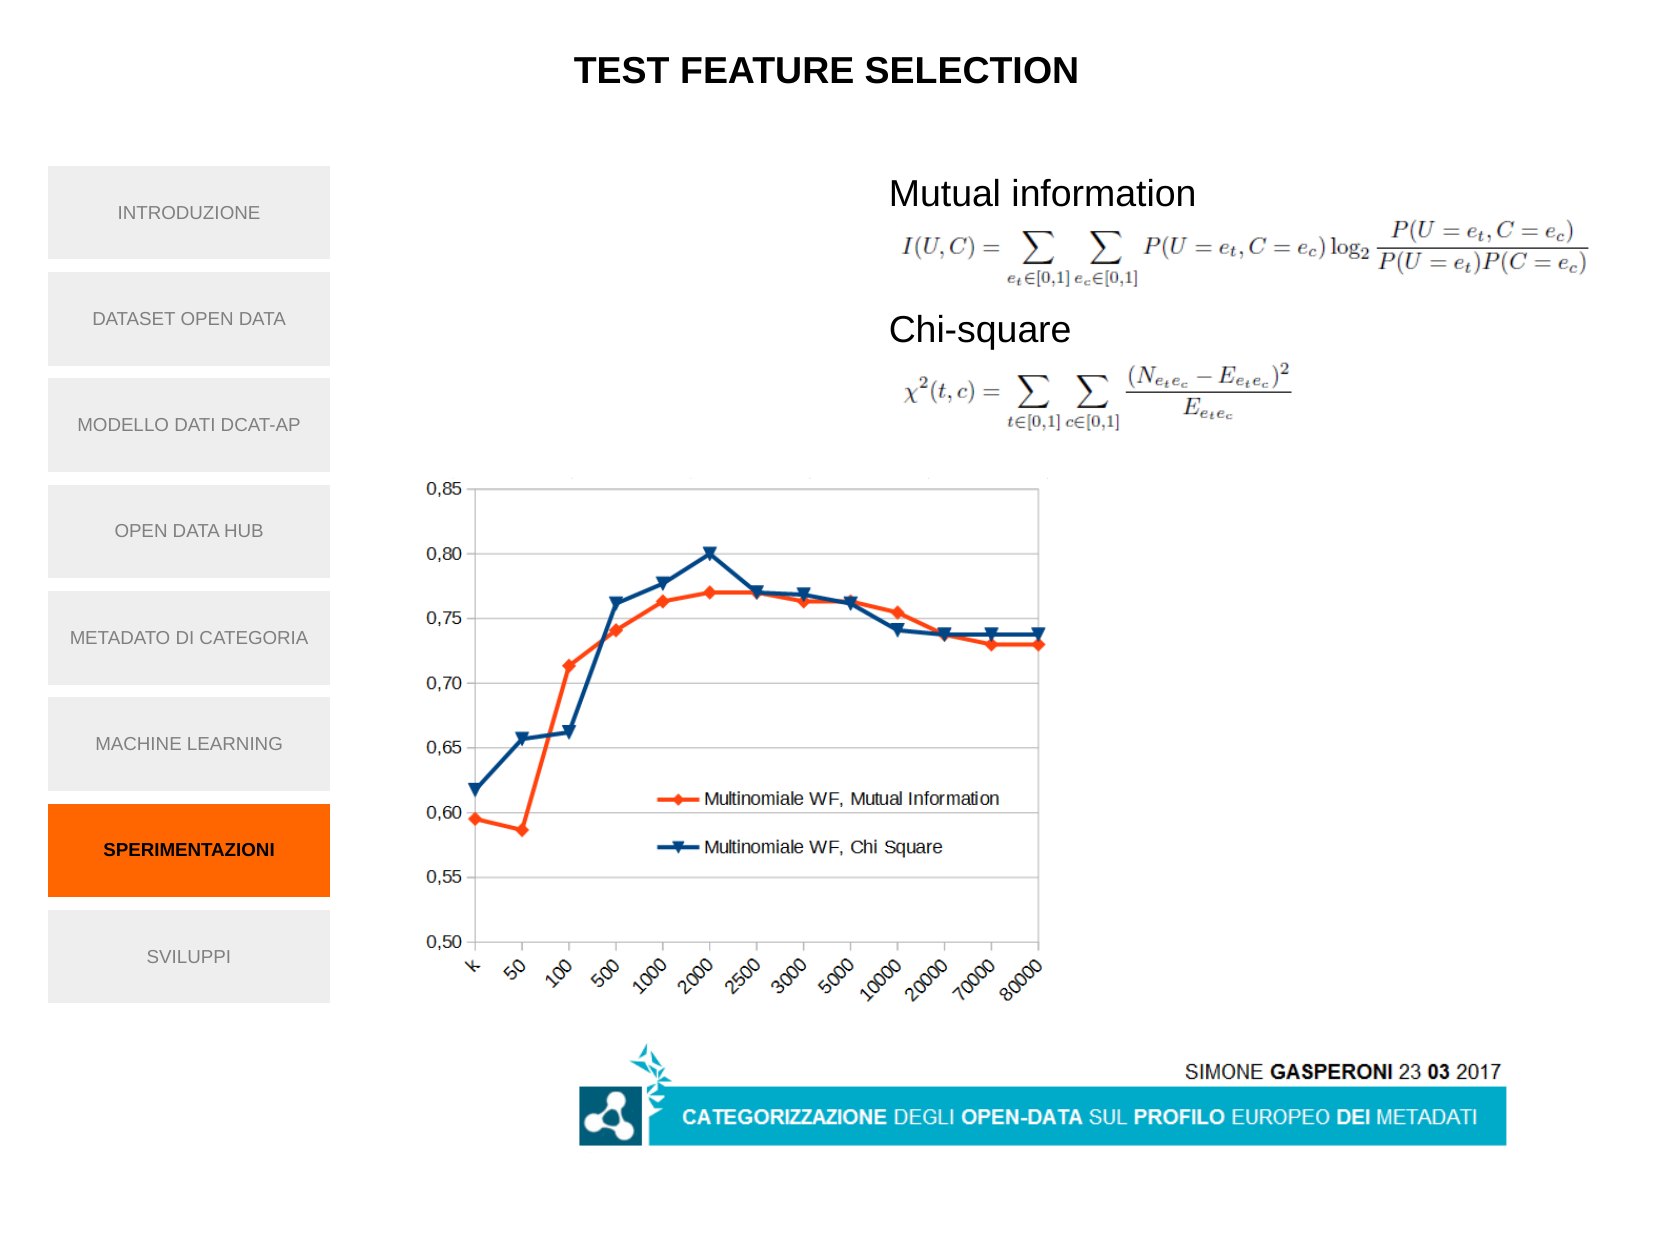

TEST FEATURE SELECTION
INTRODUZIONE
Mutual information
DATASET OPEN DATA
Chi-square
MODELLO DATI DCAT-AP
OPEN DATA HUB
METADATO DI CATEGORIA
MACHINE LEARNING
SPERIMENTAZIONI
SVILUPPI